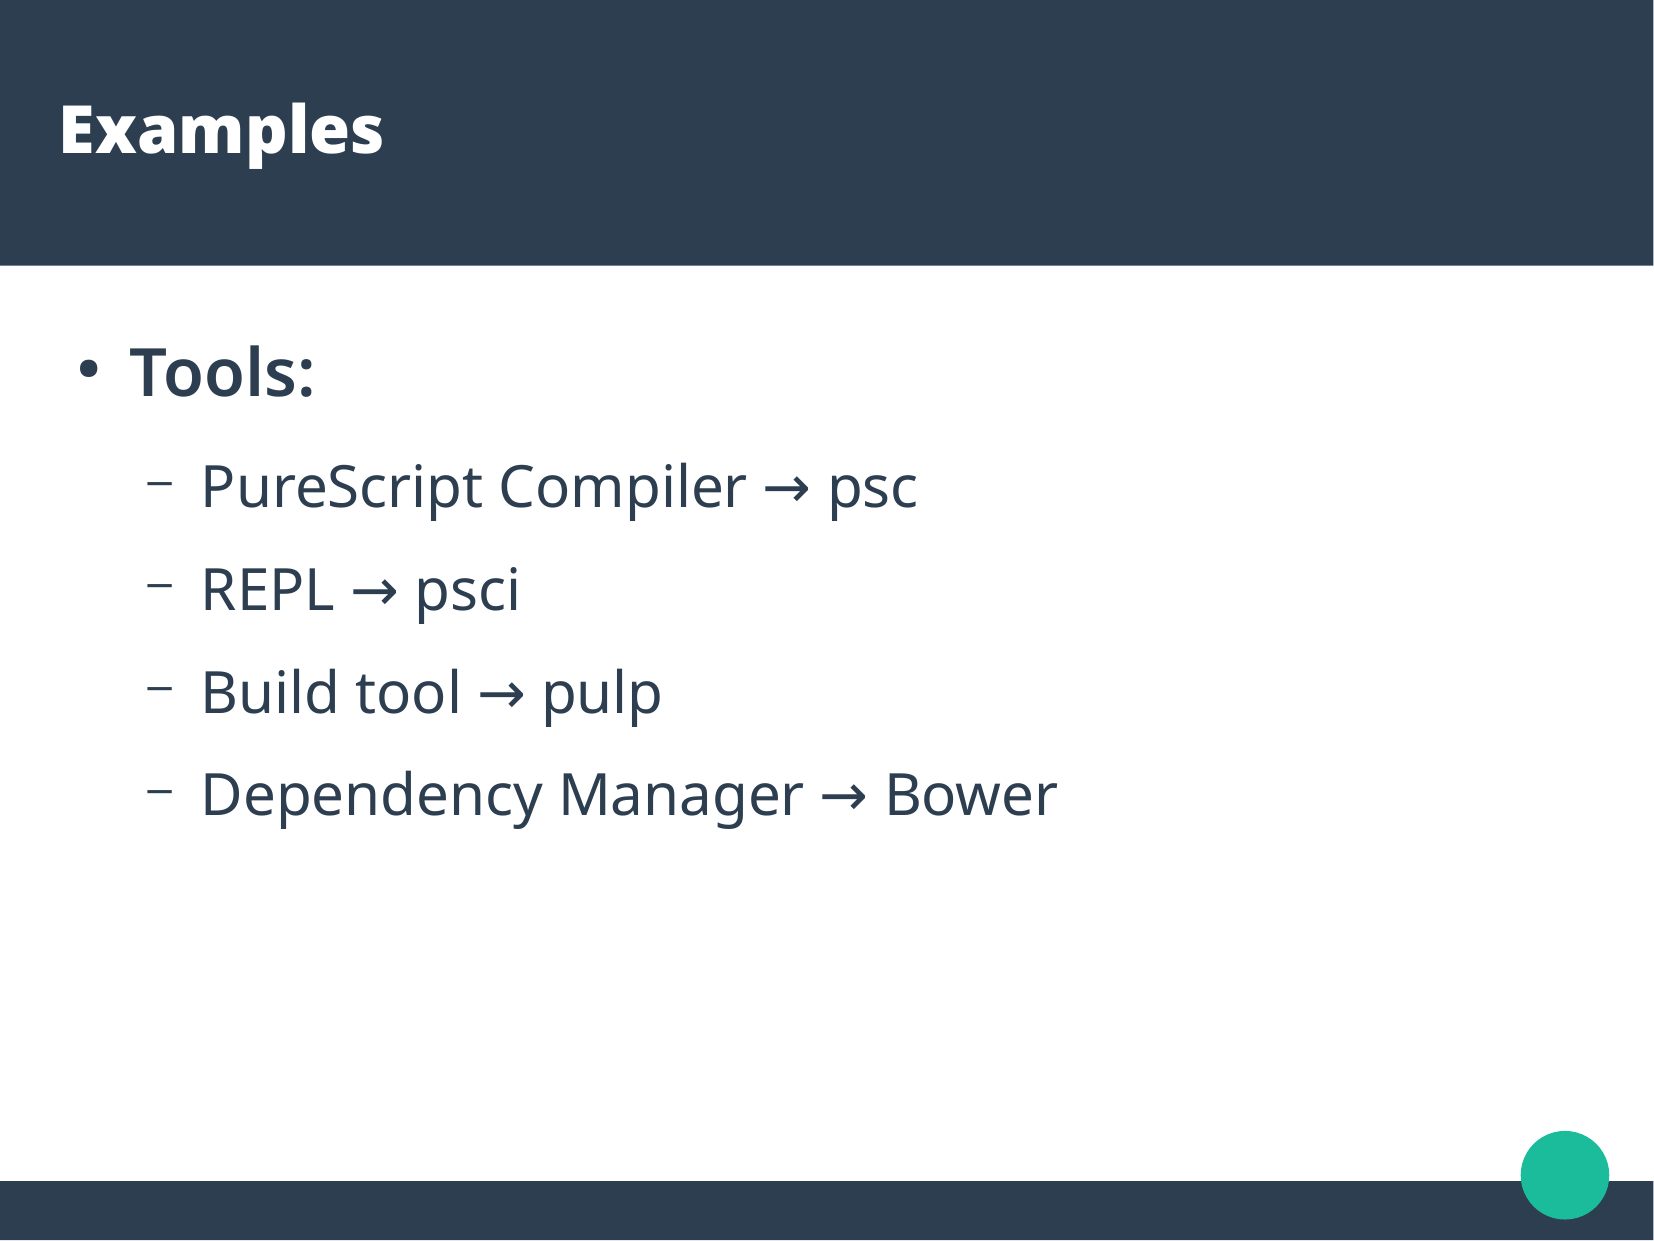

# Examples
Tools:
PureScript Compiler → psc
REPL	→ psci
Build tool → pulp
Dependency Manager → Bower